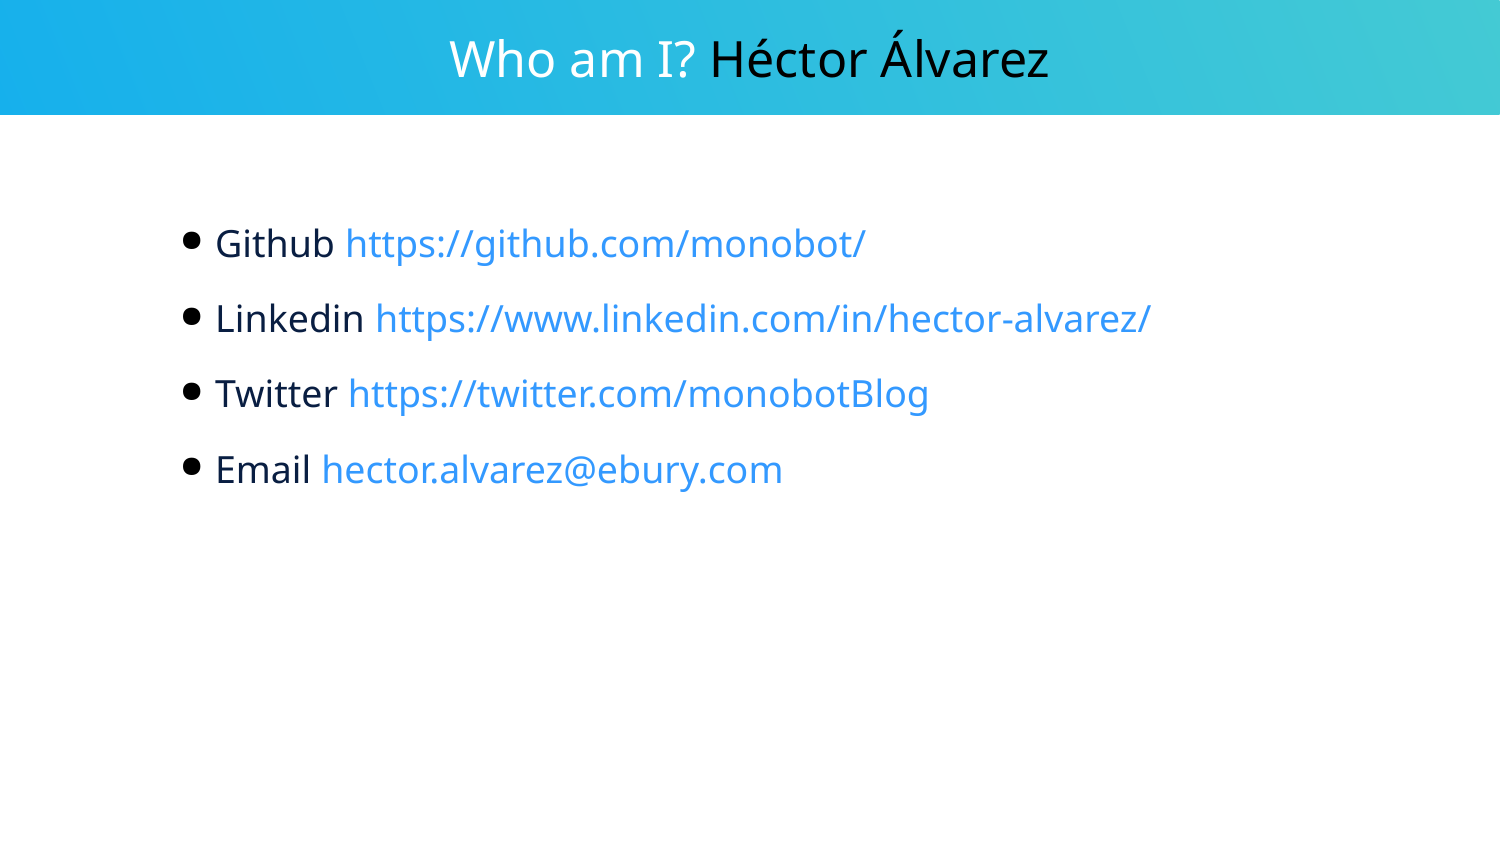

Who am I? Héctor Álvarez
Github https://github.com/monobot/
Linkedin https://www.linkedin.com/in/hector-alvarez/
Twitter https://twitter.com/monobotBlog
Email hector.alvarez@ebury.com